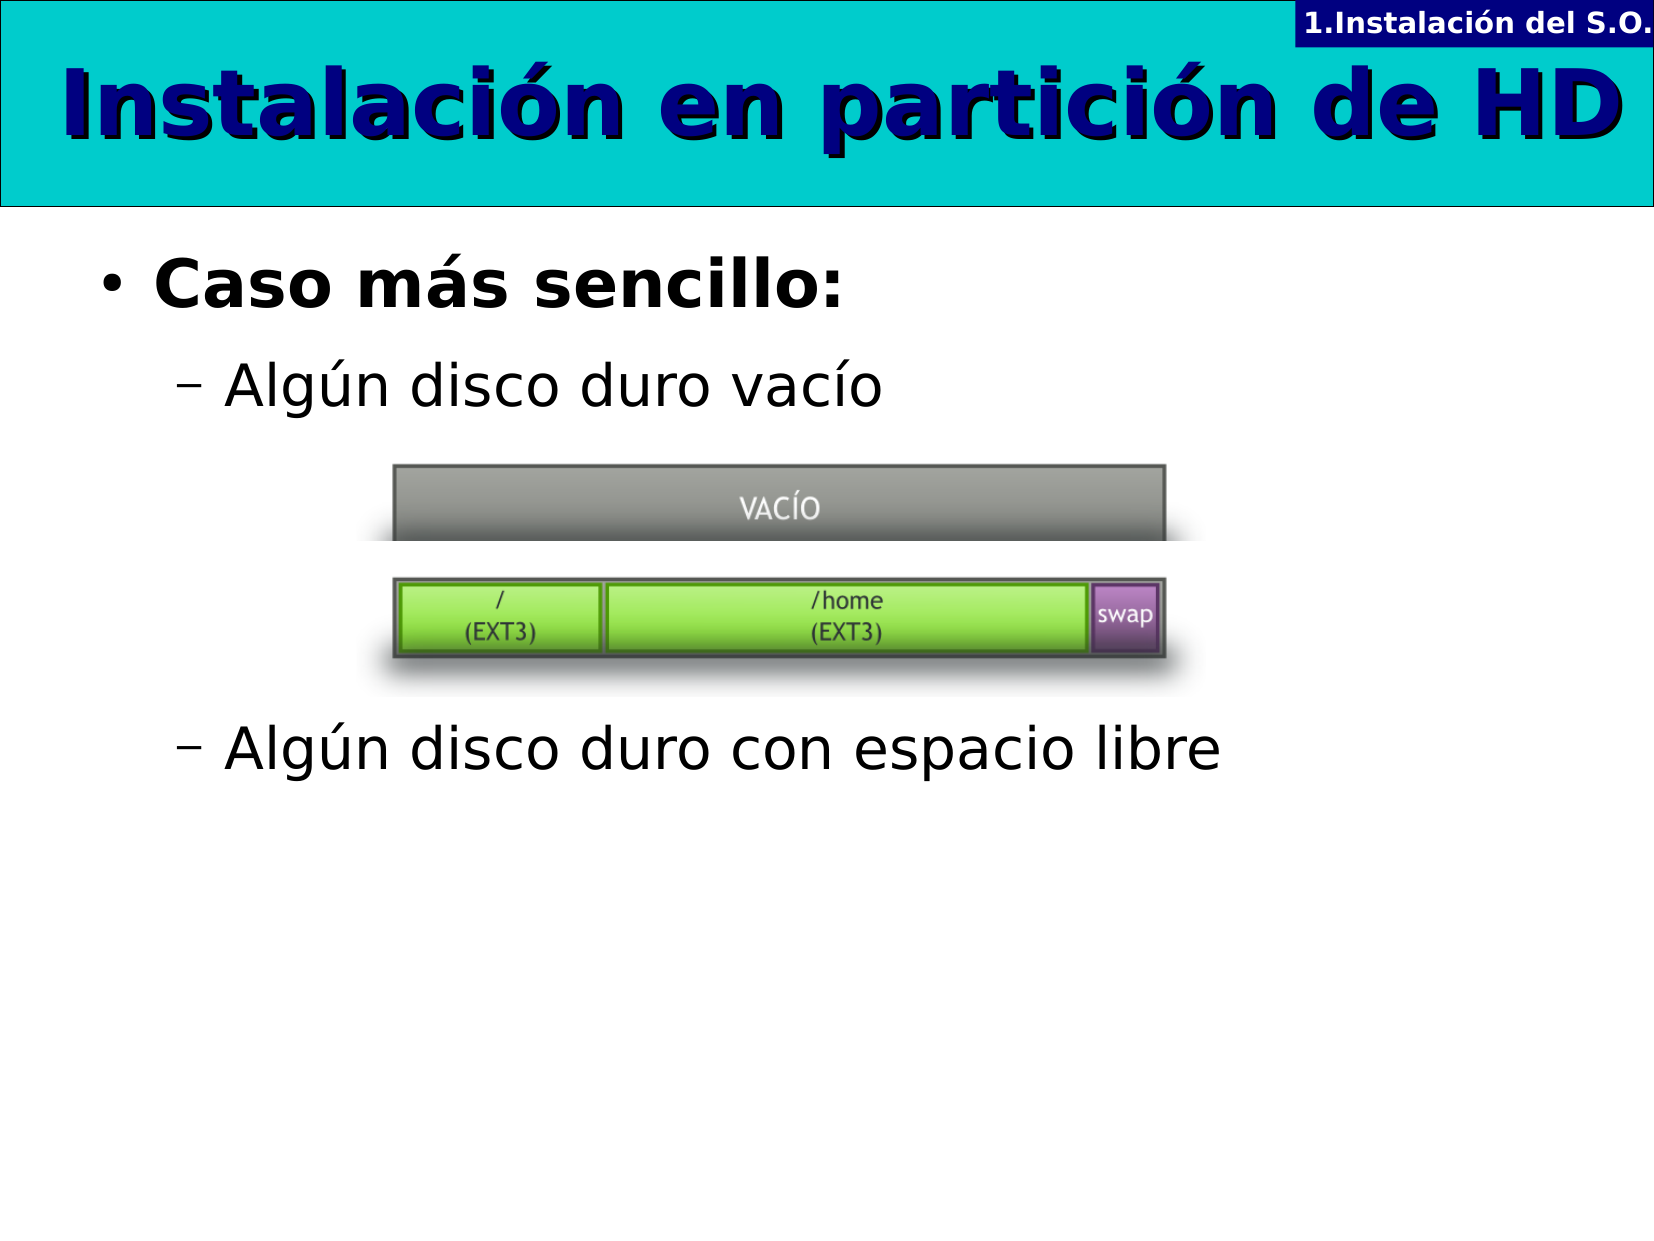

1.Instalación del S.O.
# Instalación en partición de HD
Caso más sencillo:
Algún disco duro vacío
Algún disco duro con espacio libre